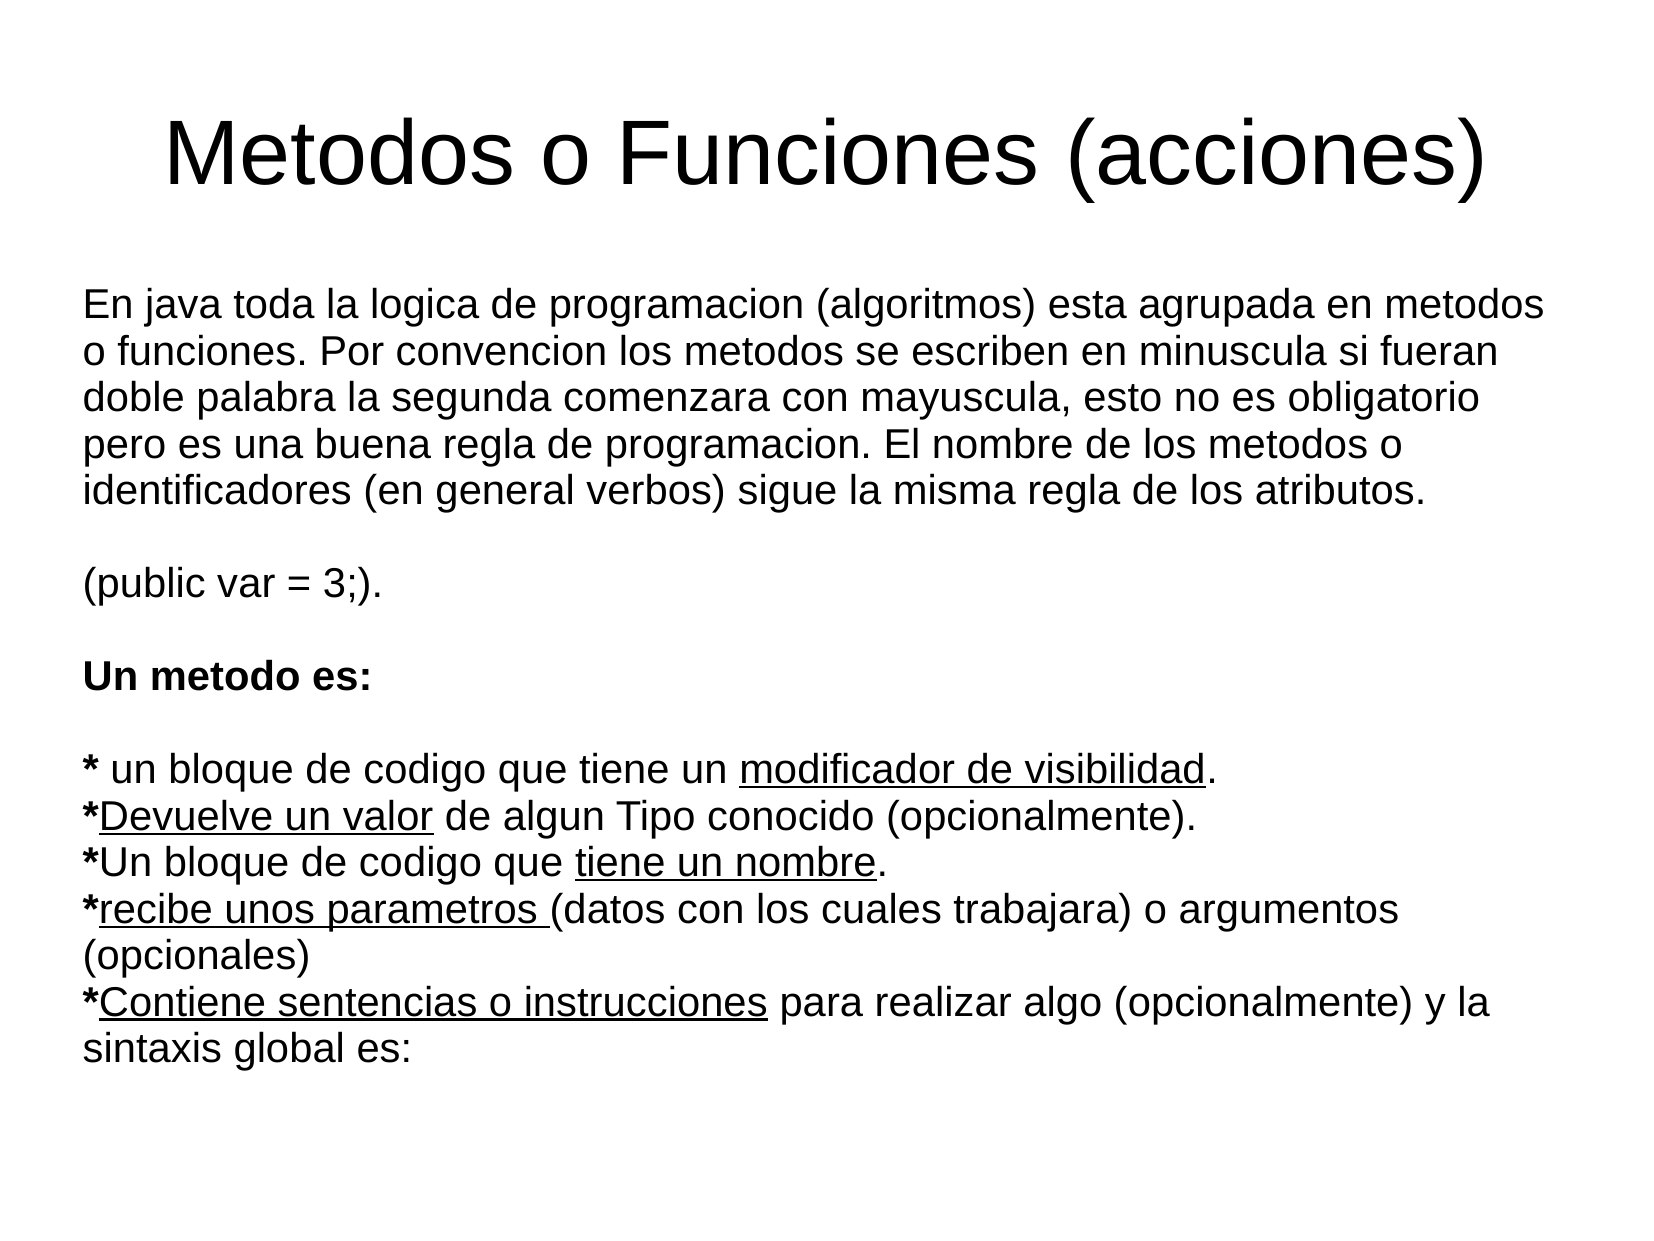

# Metodos o Funciones (acciones)
En java toda la logica de programacion (algoritmos) esta agrupada en metodos o funciones. Por convencion los metodos se escriben en minuscula si fueran doble palabra la segunda comenzara con mayuscula, esto no es obligatorio pero es una buena regla de programacion. El nombre de los metodos o identificadores (en general verbos) sigue la misma regla de los atributos.
(public var = 3;).
Un metodo es:
* un bloque de codigo que tiene un modificador de visibilidad.
*Devuelve un valor de algun Tipo conocido (opcionalmente).
*Un bloque de codigo que tiene un nombre.
*recibe unos parametros (datos con los cuales trabajara) o argumentos (opcionales)
*Contiene sentencias o instrucciones para realizar algo (opcionalmente) y la sintaxis global es: